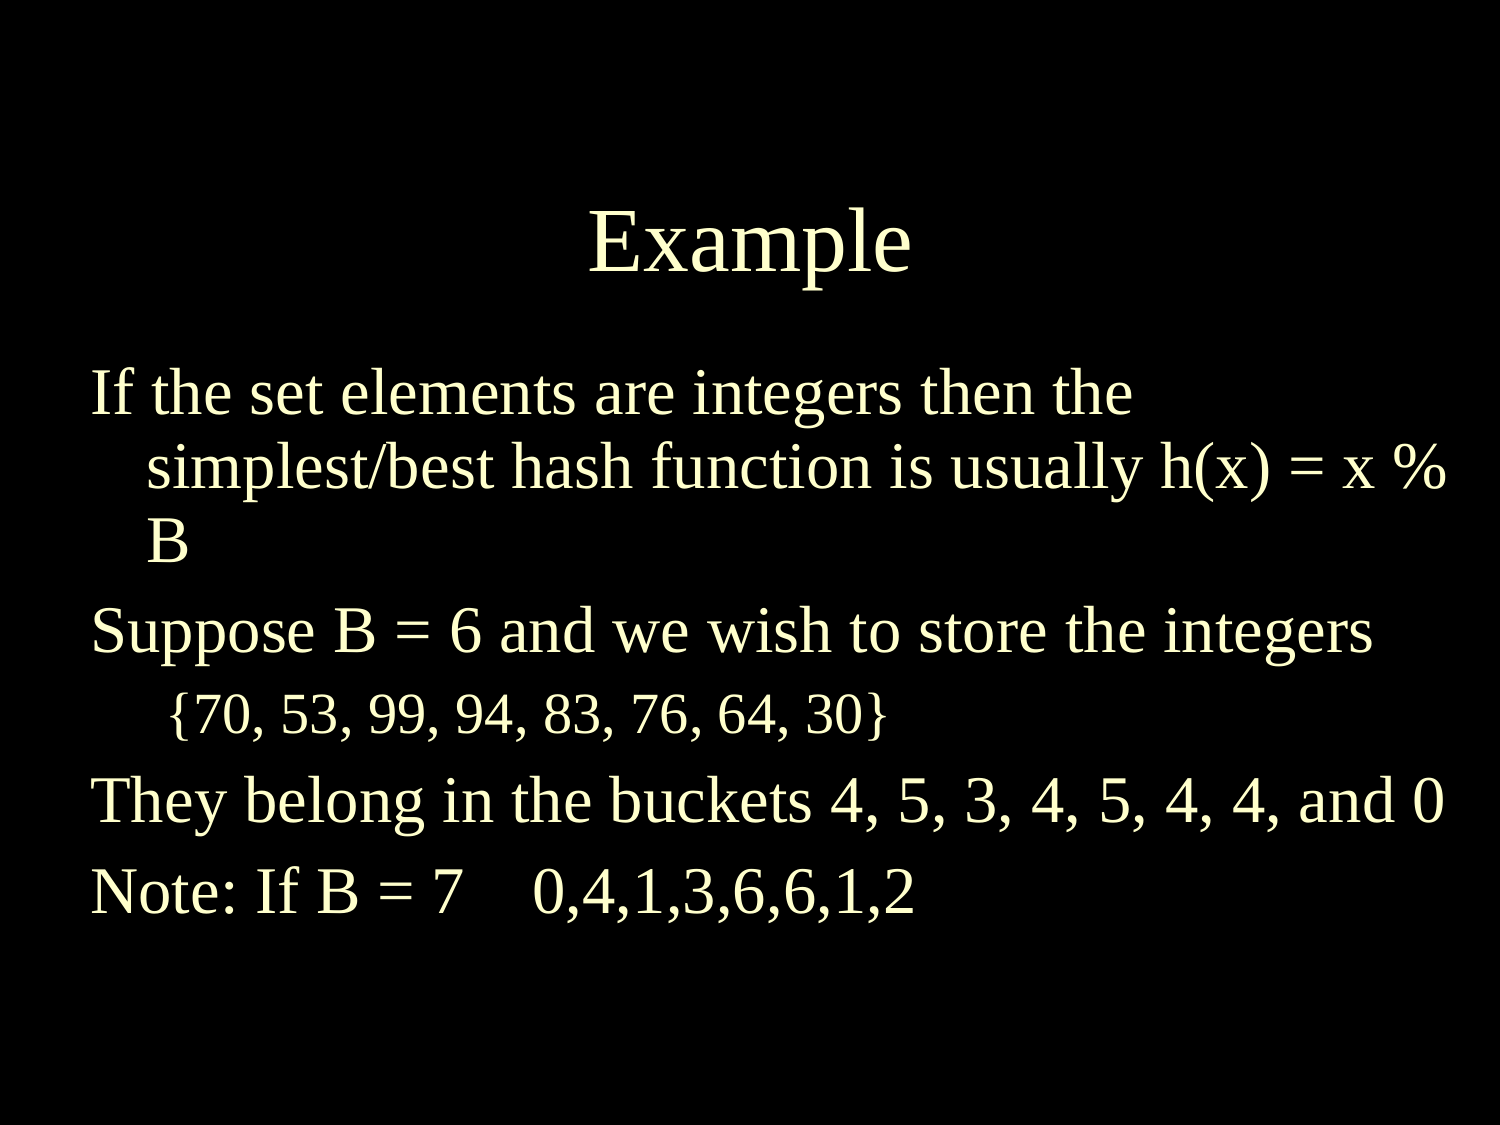

# Example
If the set elements are integers then the simplest/best hash function is usually h(x) = x % B
Suppose B = 6 and we wish to store the integers
{70, 53, 99, 94, 83, 76, 64, 30}
They belong in the buckets 4, 5, 3, 4, 5, 4, 4, and 0
Note: If B = 7 0,4,1,3,6,6,1,2